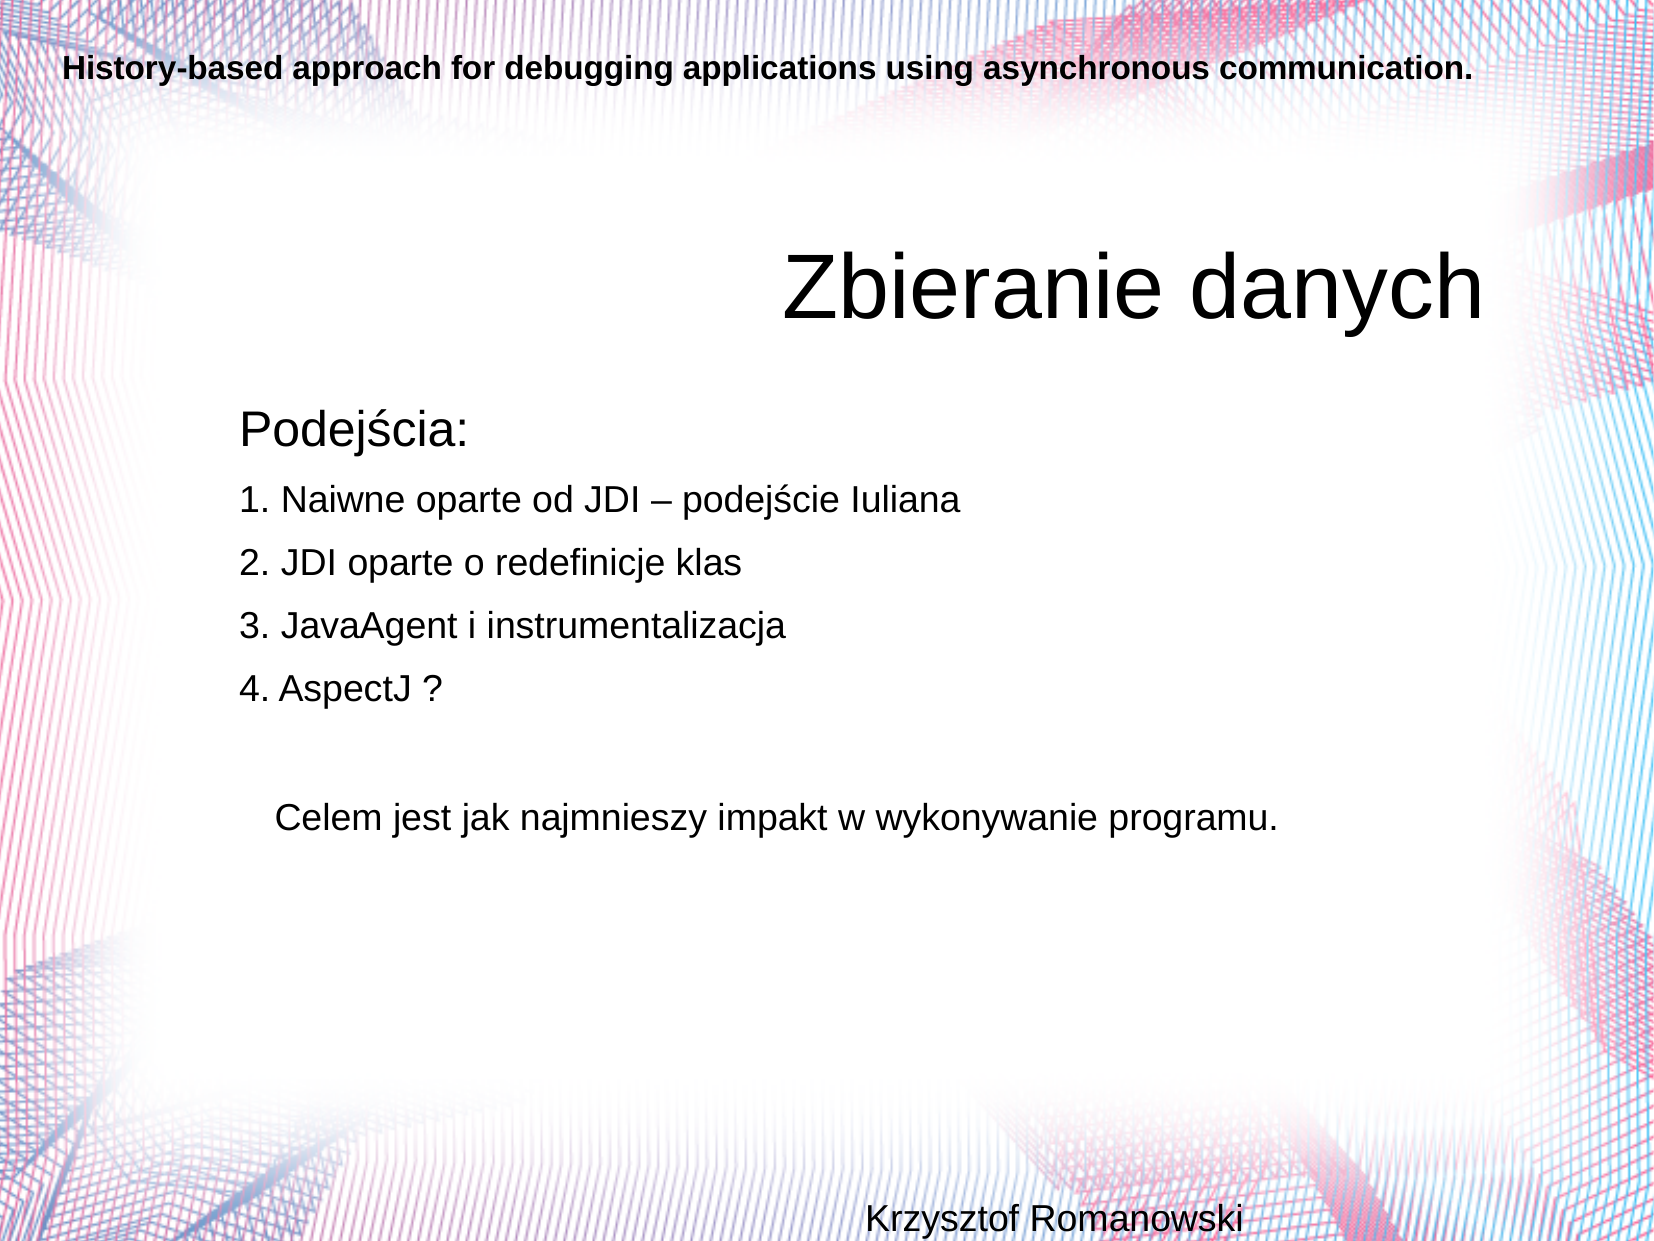

History-based approach for debugging applications using asynchronous communication.
Zbieranie danych
Podejścia:
1. Naiwne oparte od JDI – podejście Iuliana
2. JDI oparte o redefinicje klas
3. JavaAgent i instrumentalizacja
4. AspectJ ?
Celem jest jak najmnieszy impakt w wykonywanie programu.
Krzysztof Romanowski